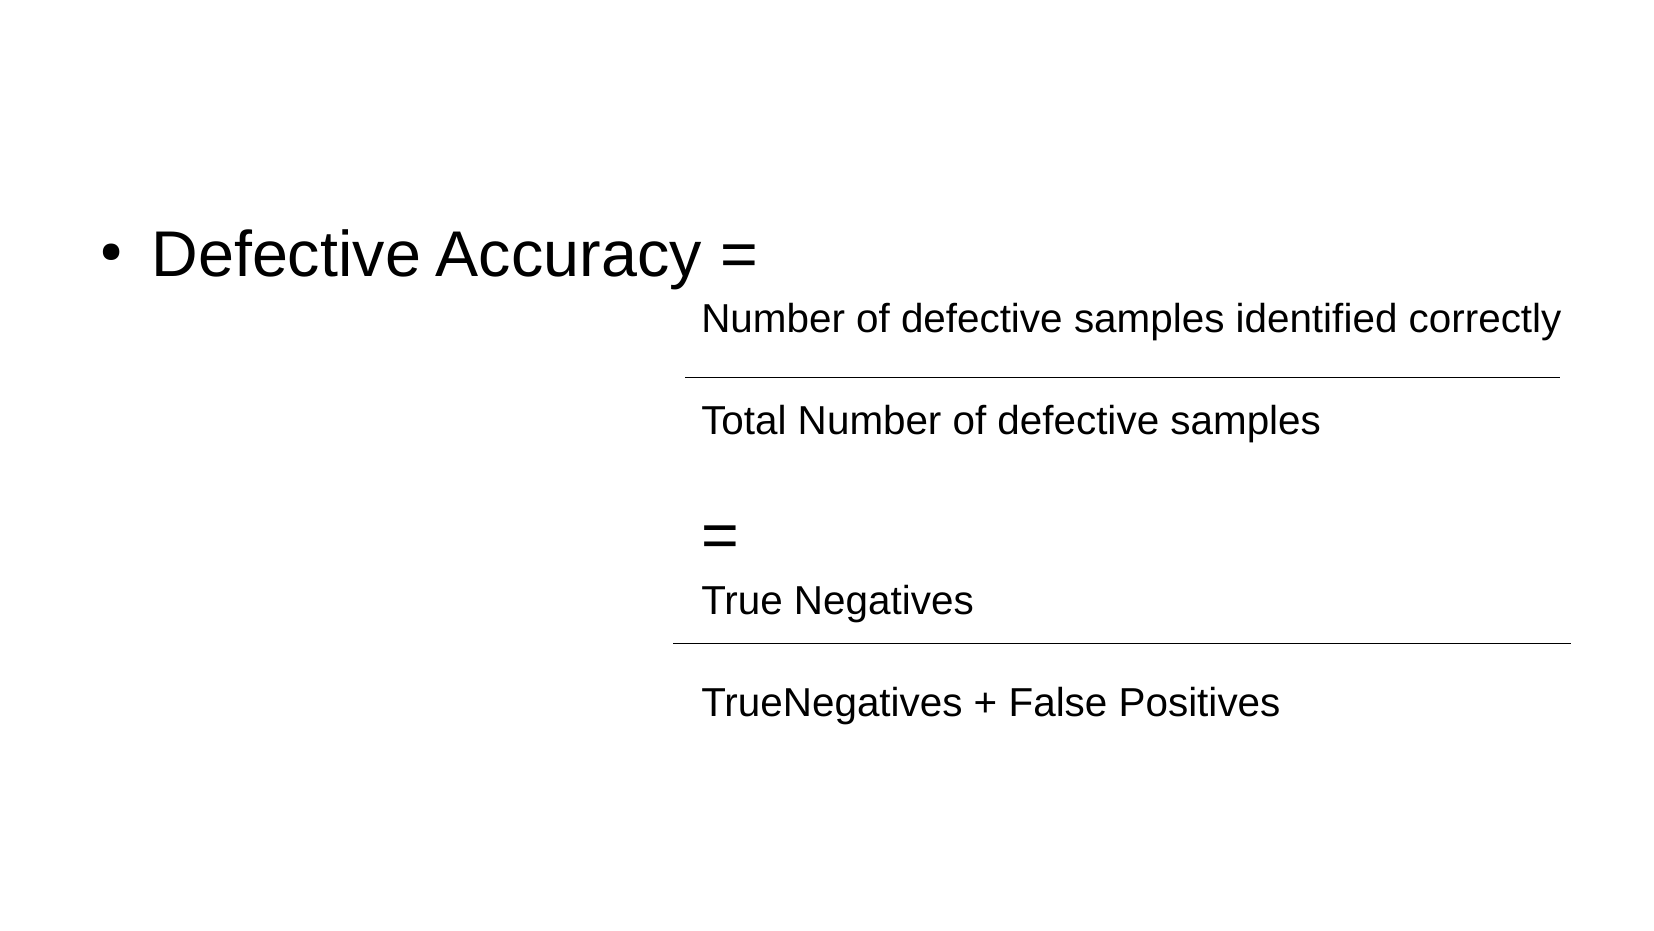

# Defective Accuracy =
Number of defective samples identified correctly
Total Number of defective samples
=
True Negatives
TrueNegatives + False Positives